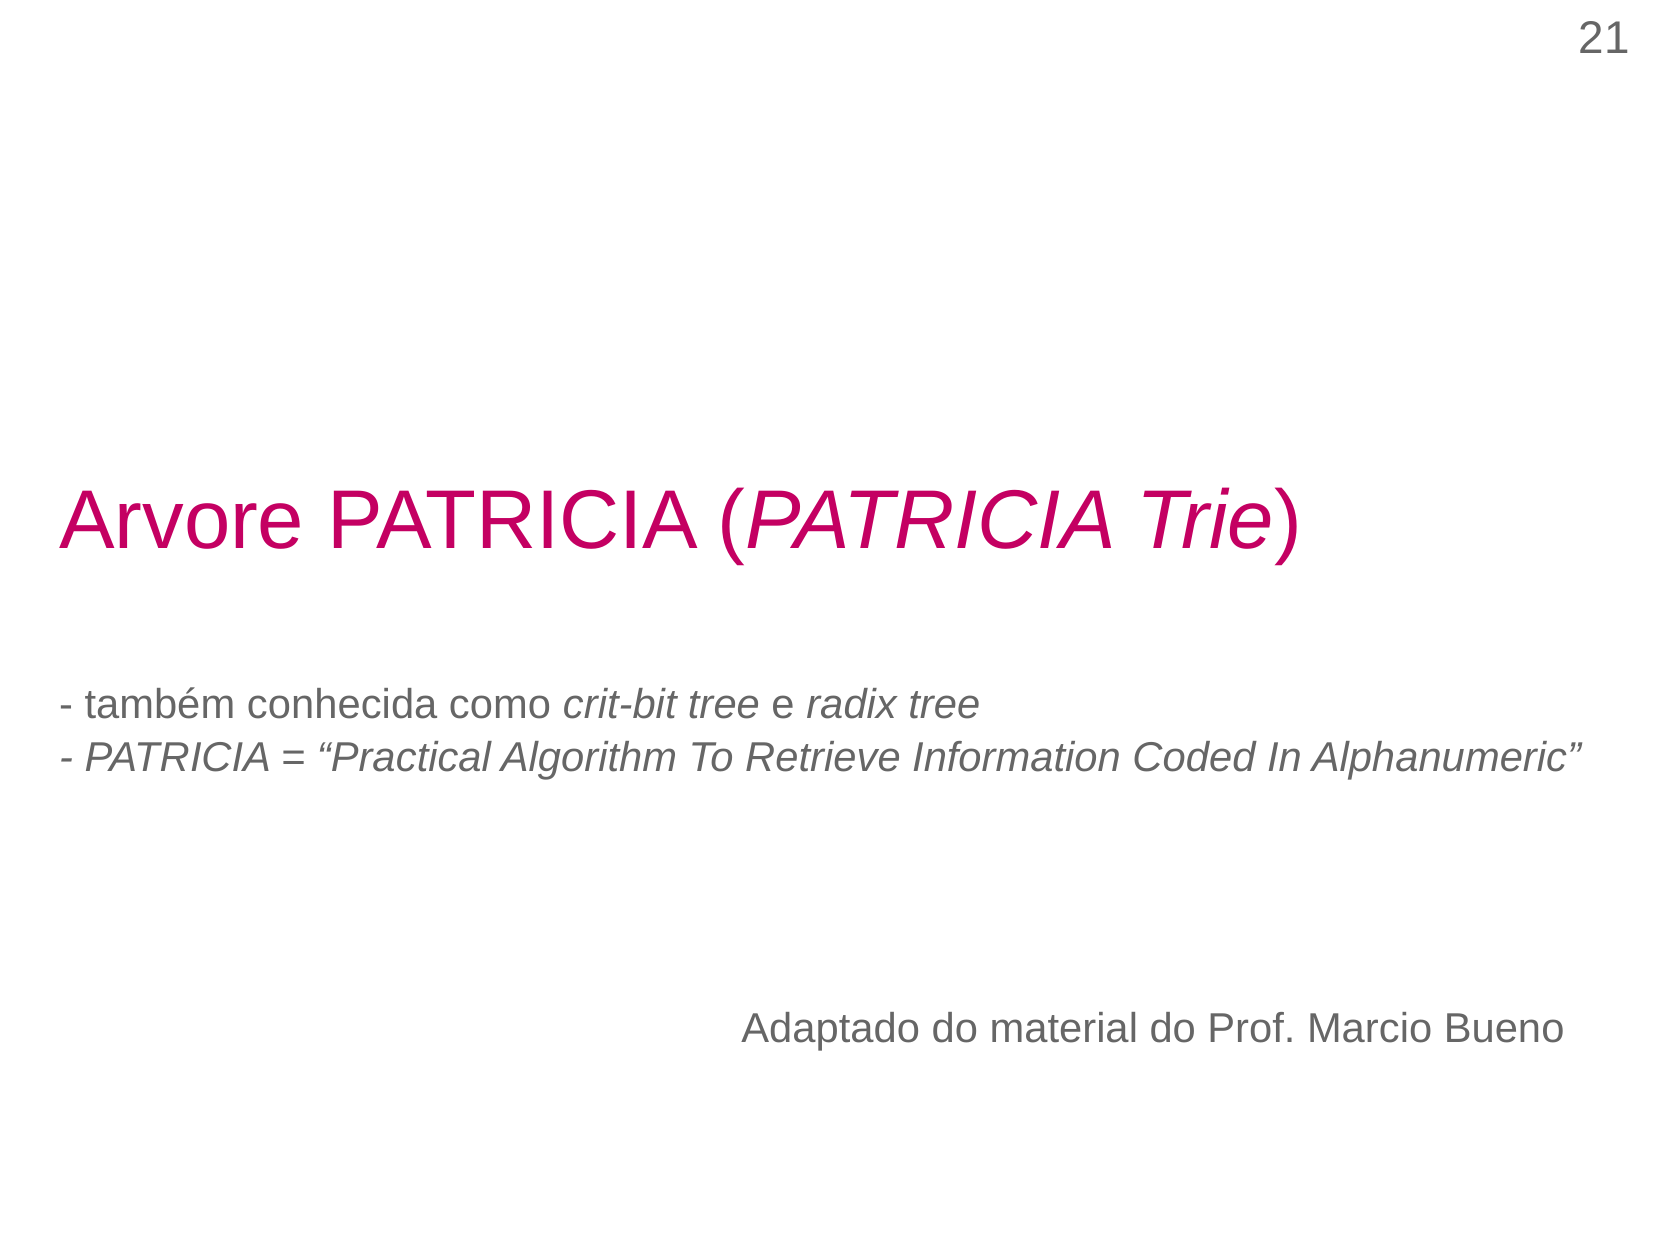

21
# Arvore PATRICIA (PATRICIA Trie) - também conhecida como crit-bit tree e radix tree - PATRICIA = “Practical Algorithm To Retrieve Information Coded In Alphanumeric”
Adaptado do material do Prof. Marcio Bueno